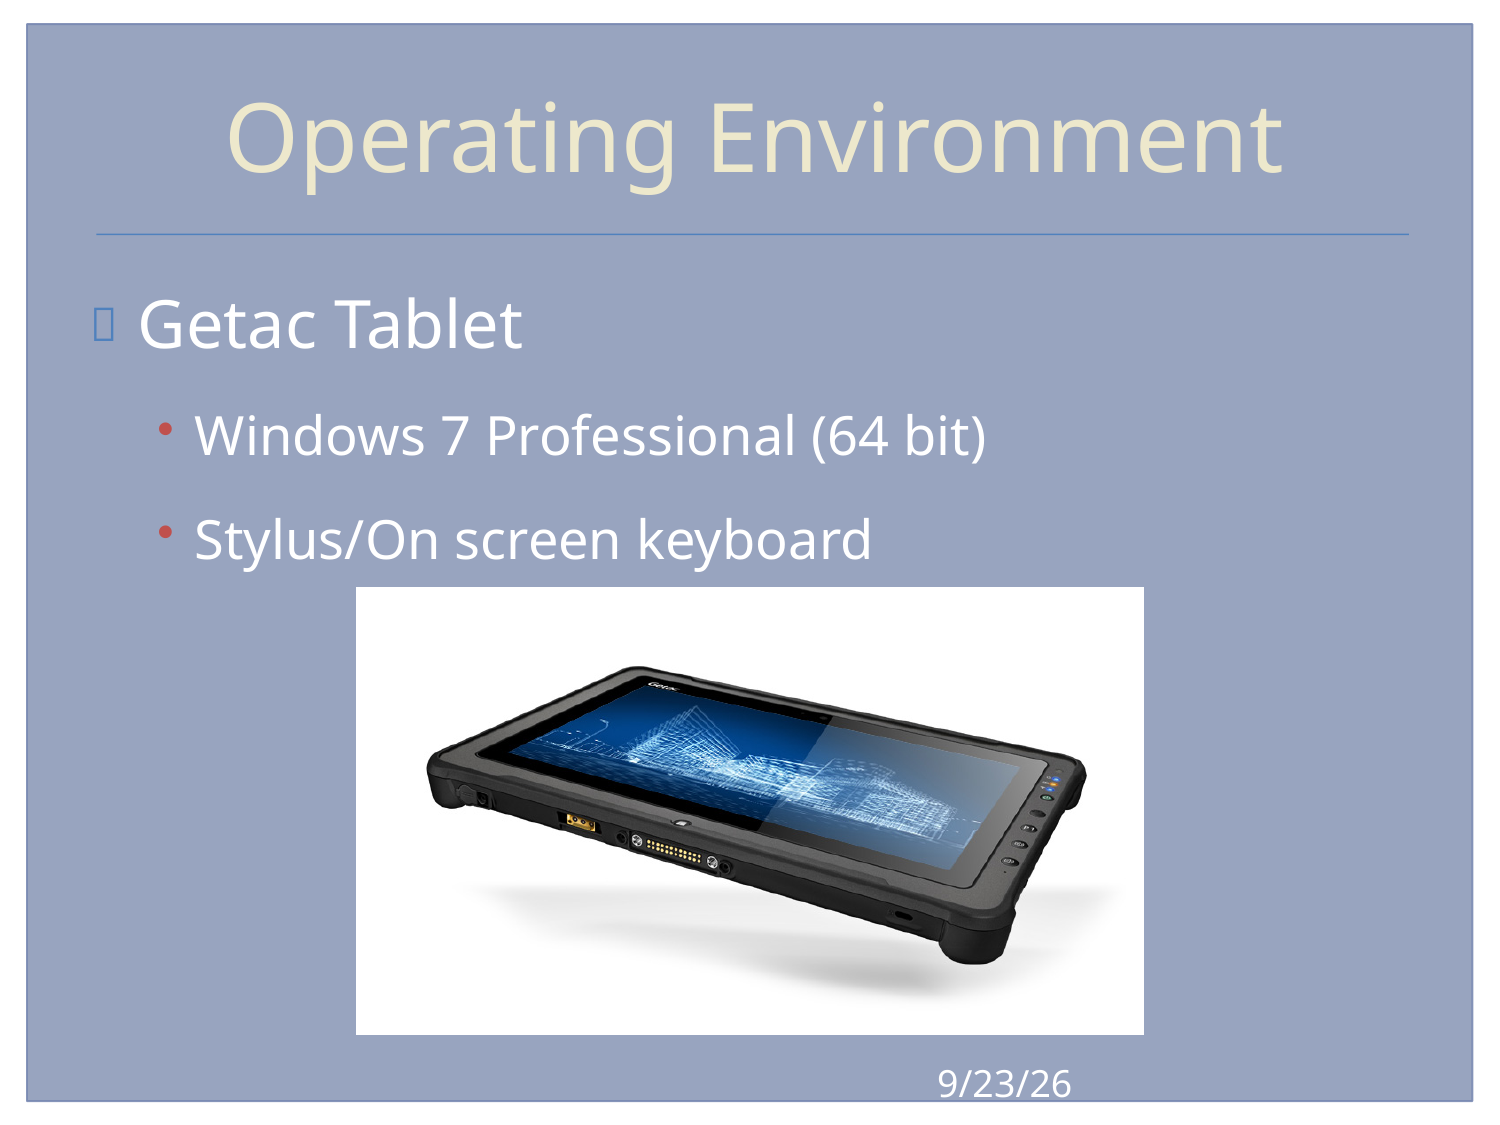

# Operating Environment
Getac Tablet
Windows 7 Professional (64 bit)
Stylus/On screen keyboard